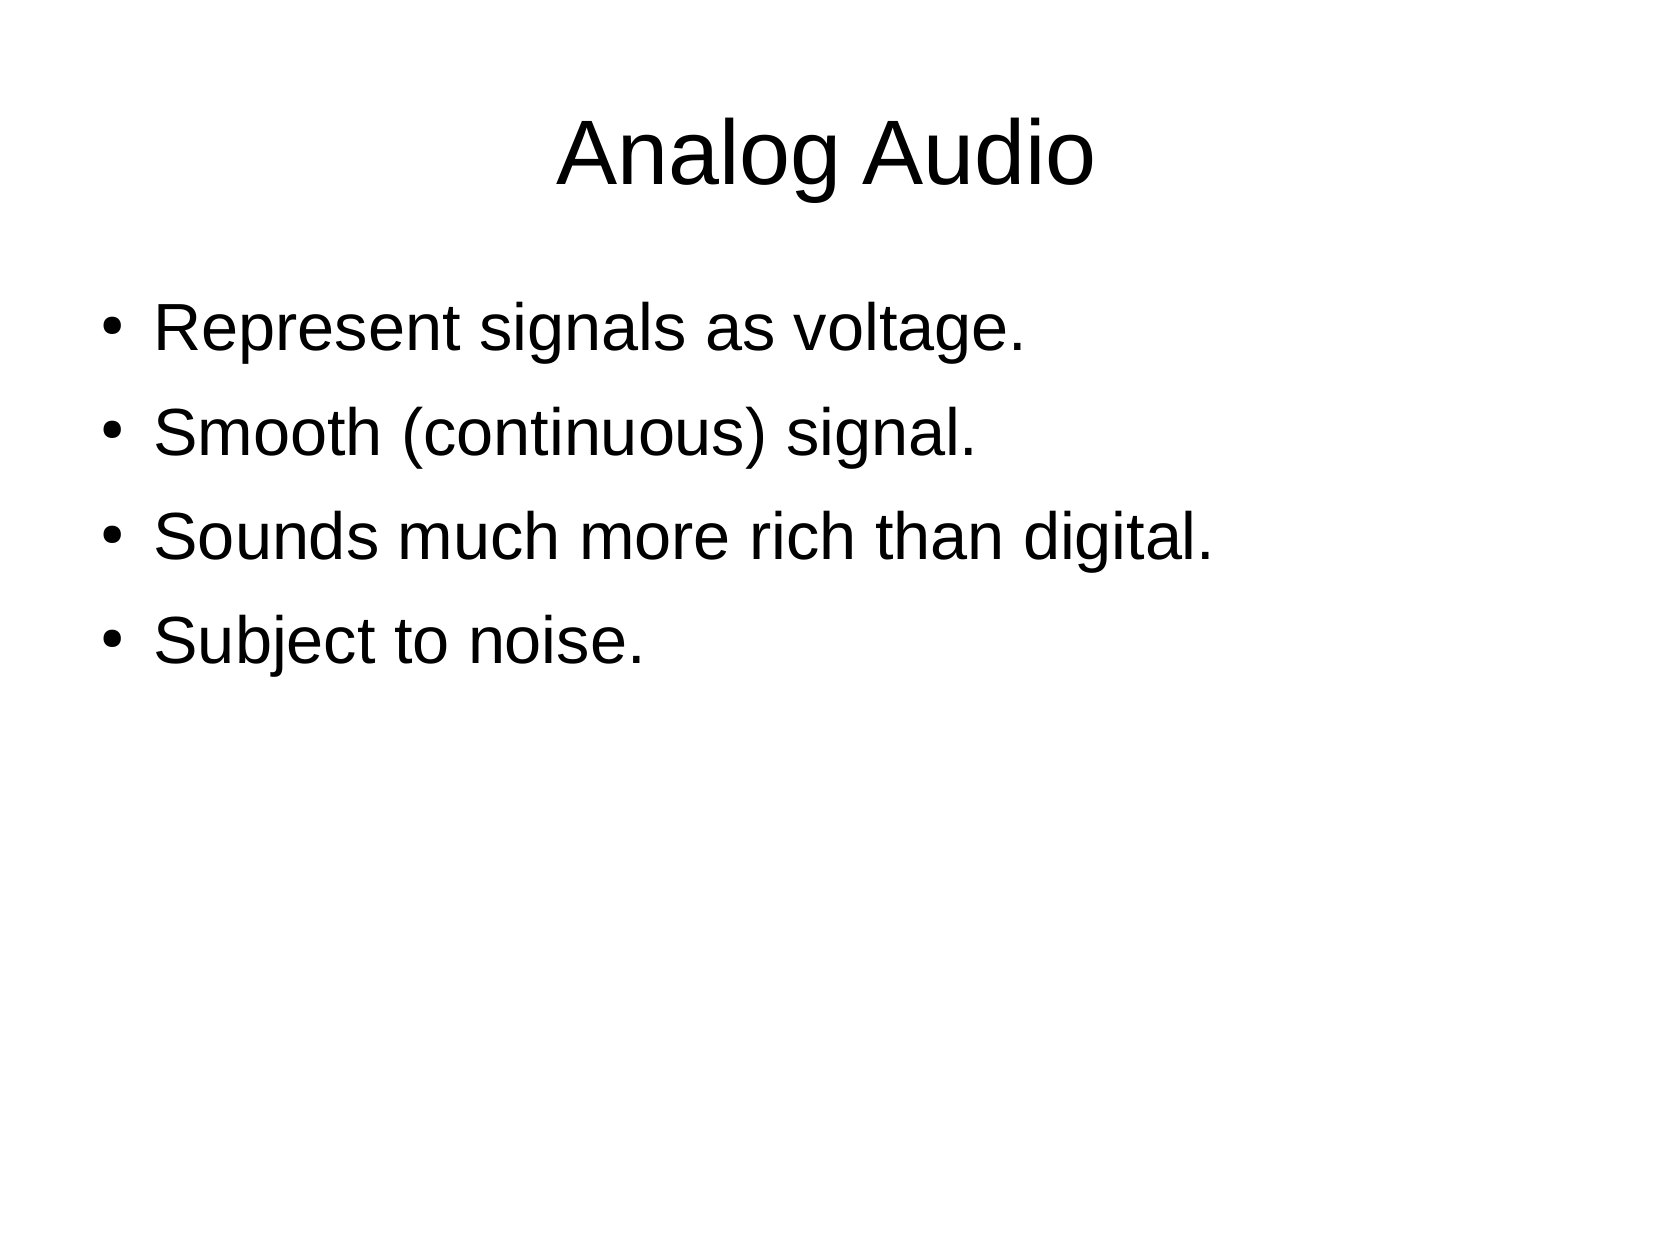

# Analog Audio
Represent signals as voltage.
Smooth (continuous) signal.
Sounds much more rich than digital.
Subject to noise.